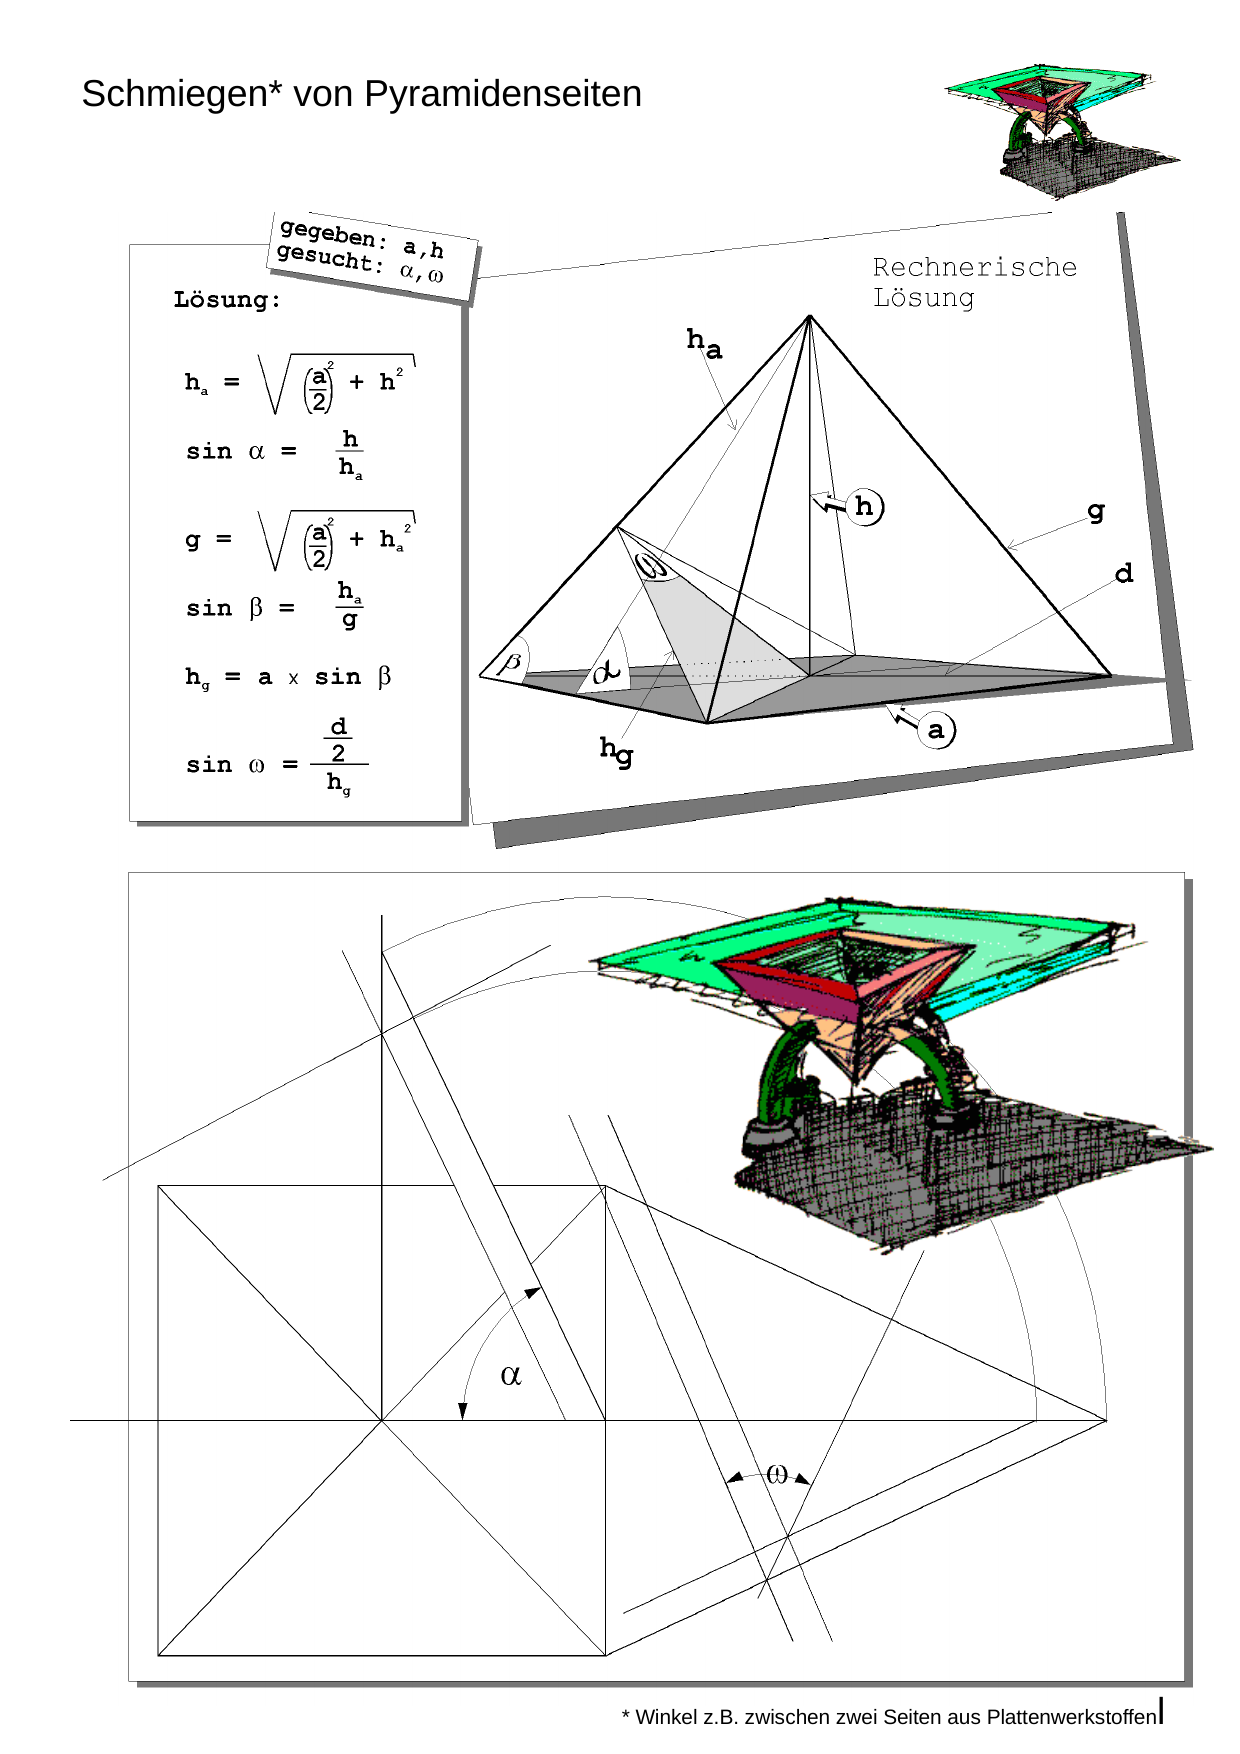

Schmiegen* von Pyramidenseiten
* Winkel z.B. zwischen zwei Seiten aus Plattenwerkstoffenl